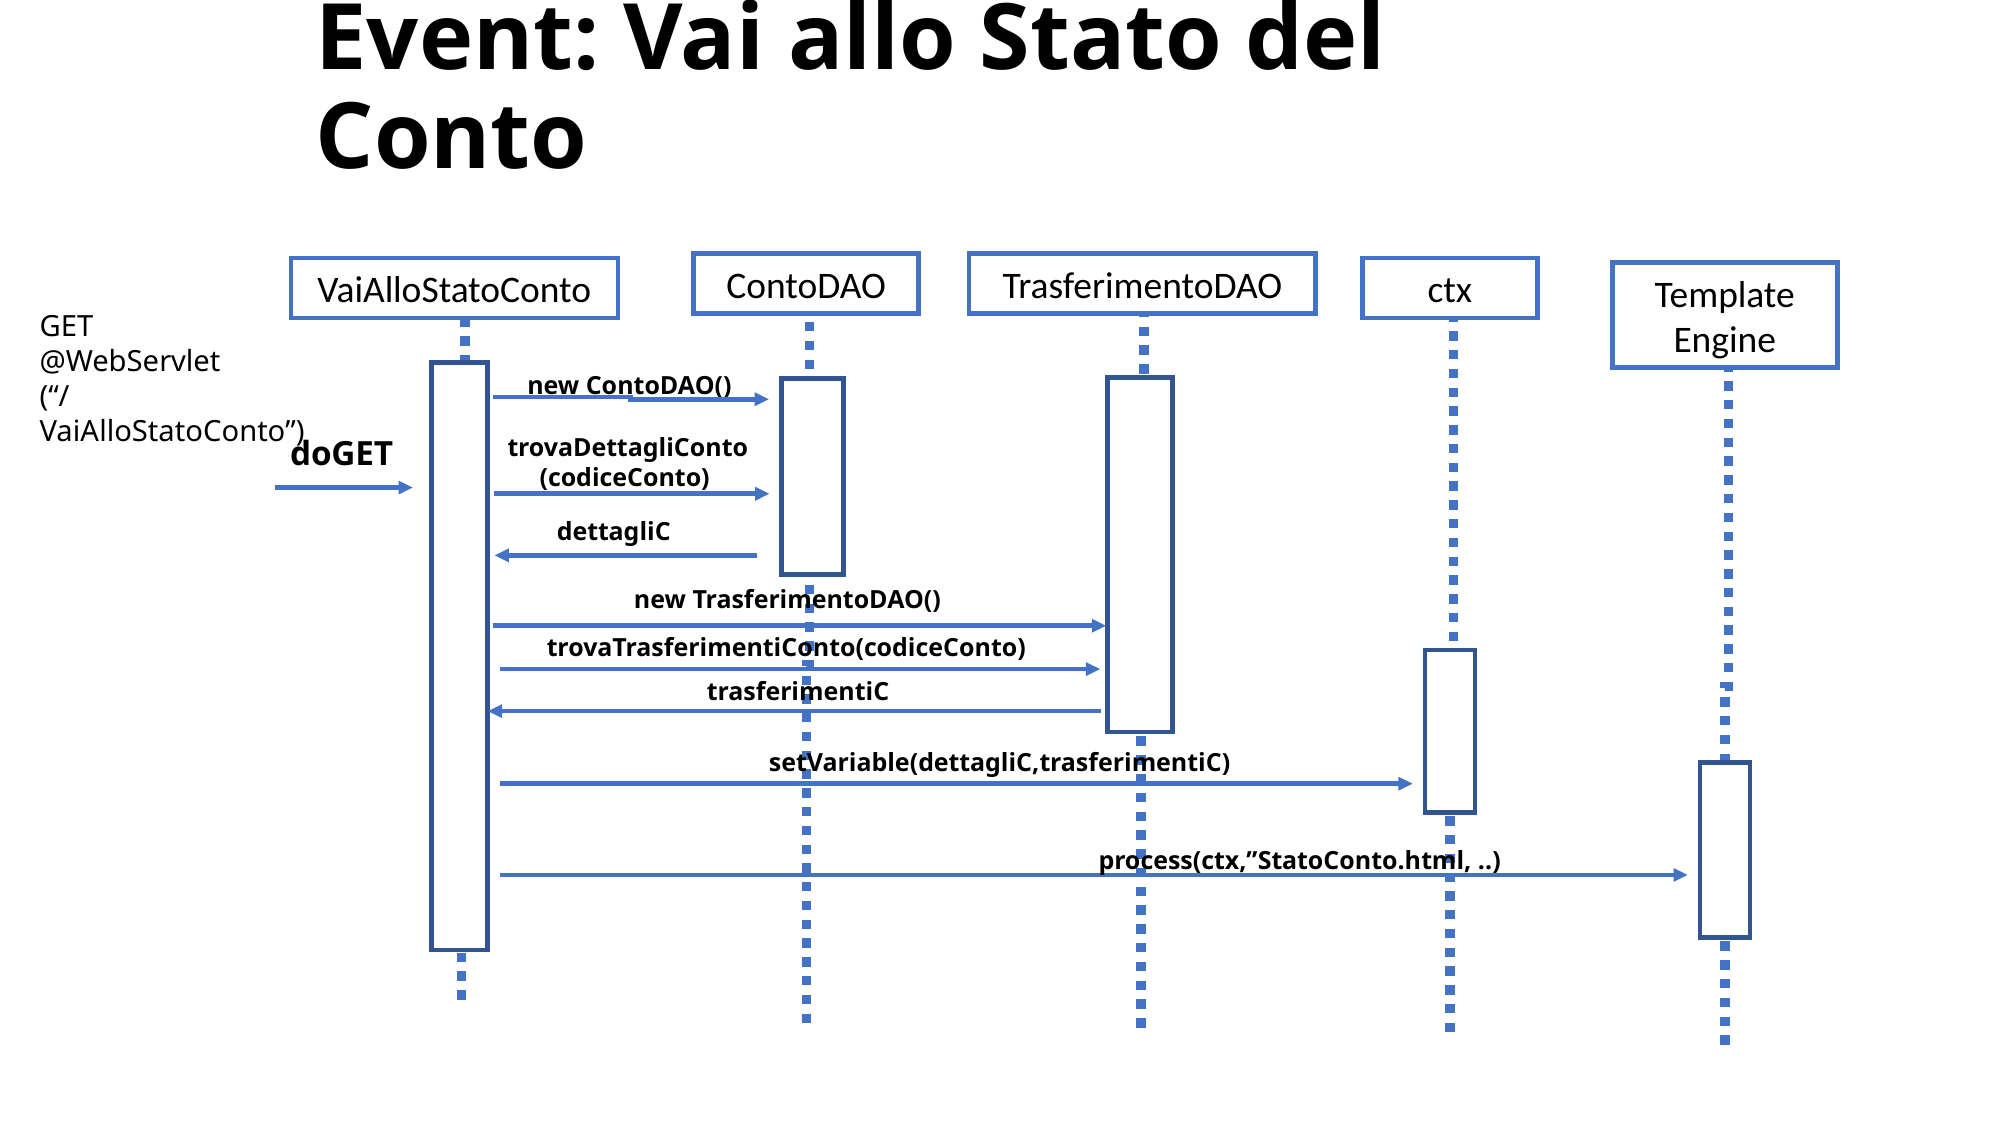

# Event: Vai allo Stato del Conto
ContoDAO
TrasferimentoDAO
VaiAlloStatoConto
ctx
Template
Engine
GET
@WebServlet
(“/VaiAlloStatoConto”)
new ContoDAO()
trovaDettagliConto
(codiceConto)
doGET
dettagliC
new TrasferimentoDAO()
trovaTrasferimentiConto(codiceConto)
trasferimentiC
setVariable(dettagliC,trasferimentiC)
process(ctx,”StatoConto.html, ..)